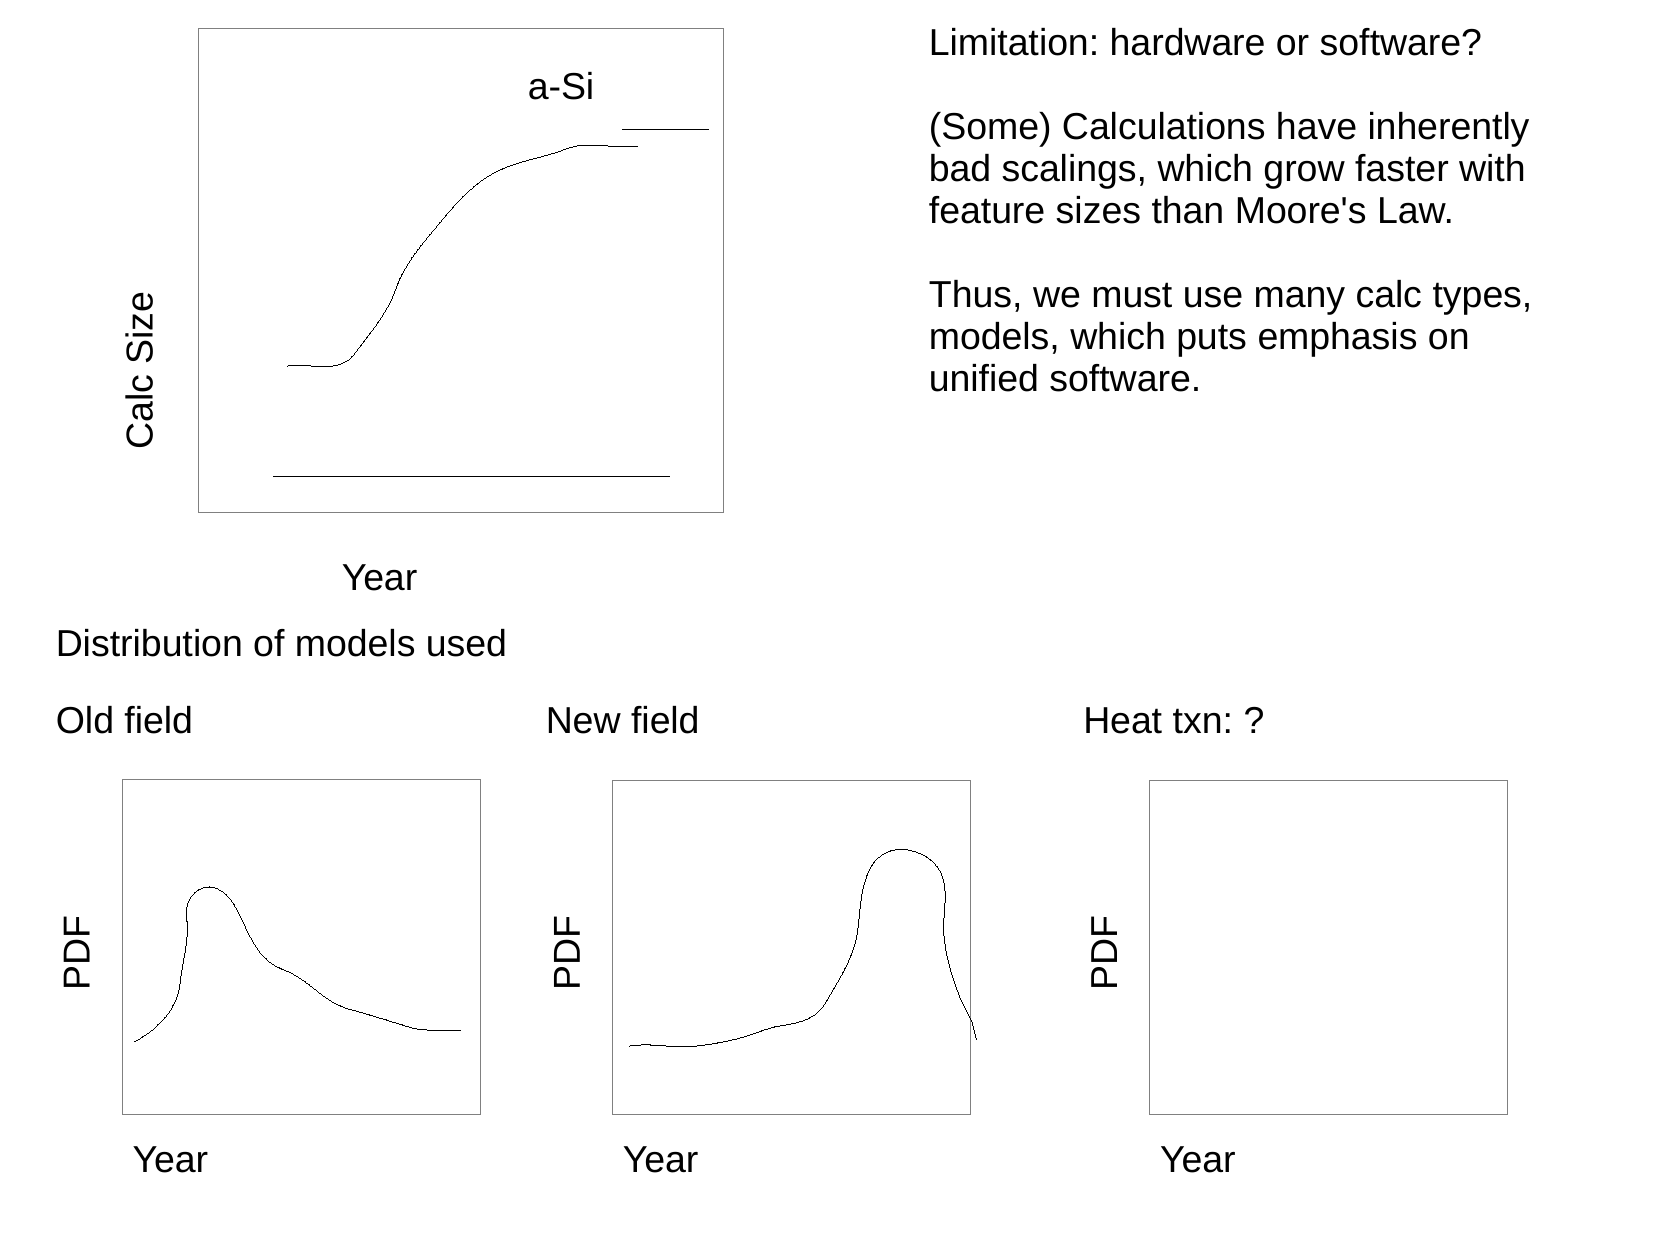

Limitation: hardware or software?
(Some) Calculations have inherently bad scalings, which grow faster with feature sizes than Moore's Law.
Thus, we must use many calc types, models, which puts emphasis on unified software.
a-Si
Calc Size
Year
Distribution of models used
Old field
New field
Heat txn: ?
PDF
PDF
PDF
Year
Year
Year